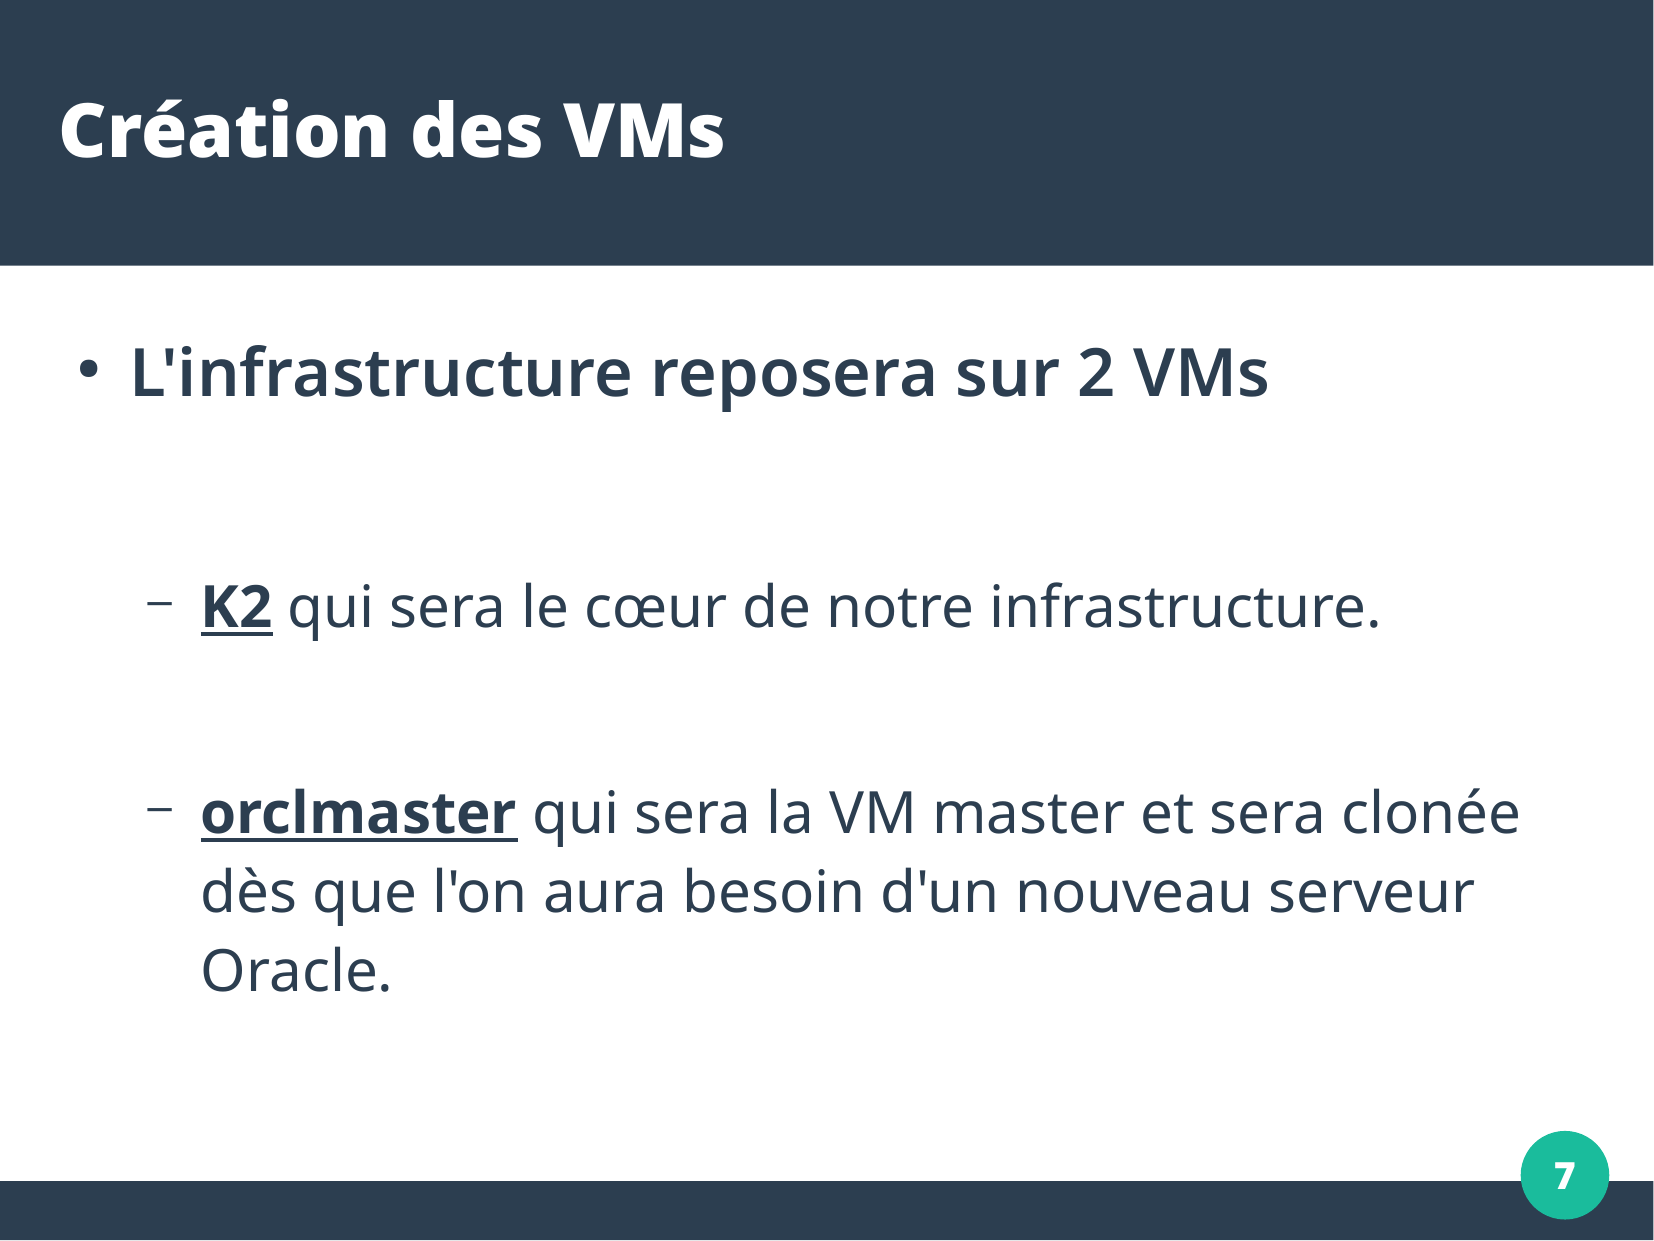

# Création des VMs
L'infrastructure reposera sur 2 VMs
K2 qui sera le cœur de notre infrastructure.
orclmaster qui sera la VM master et sera clonée dès que l'on aura besoin d'un nouveau serveur Oracle.
7